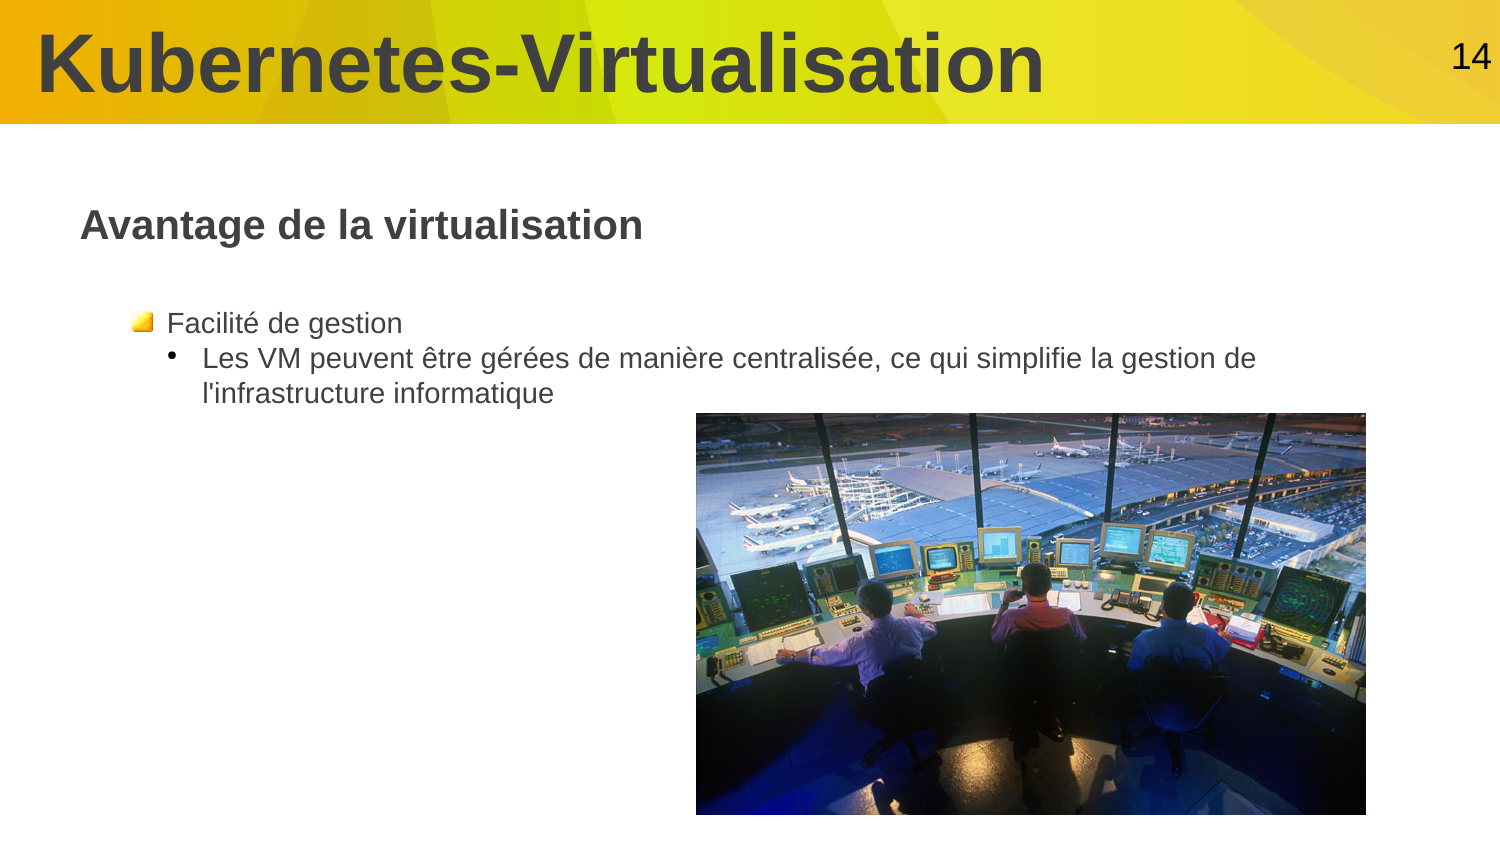

Kubernetes-Virtualisation
Avantage de la virtualisation
Facilité de gestion
Les VM peuvent être gérées de manière centralisée, ce qui simplifie la gestion de l'infrastructure informatique